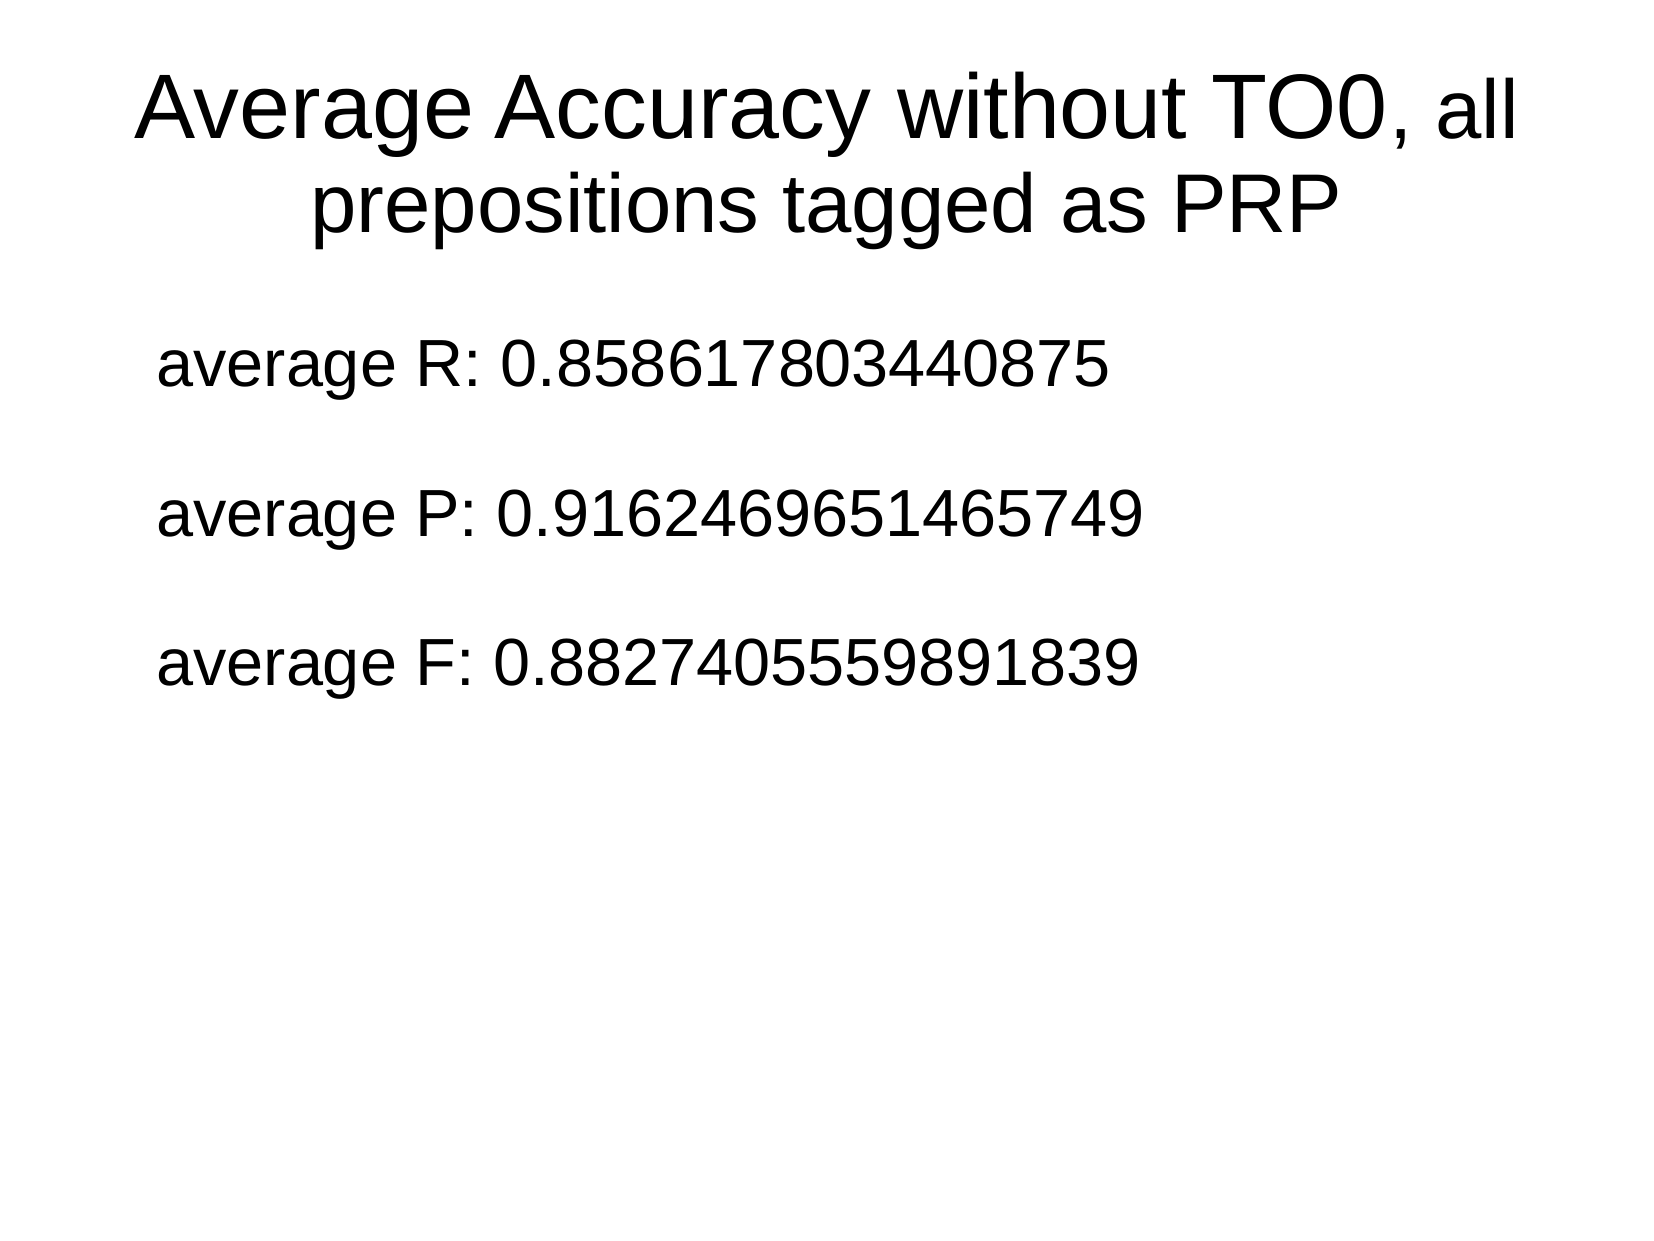

# Average Accuracy without TO0, all prepositions tagged as PRP
average R: 0.858617803440875
average P: 0.9162469651465749
average F: 0.8827405559891839